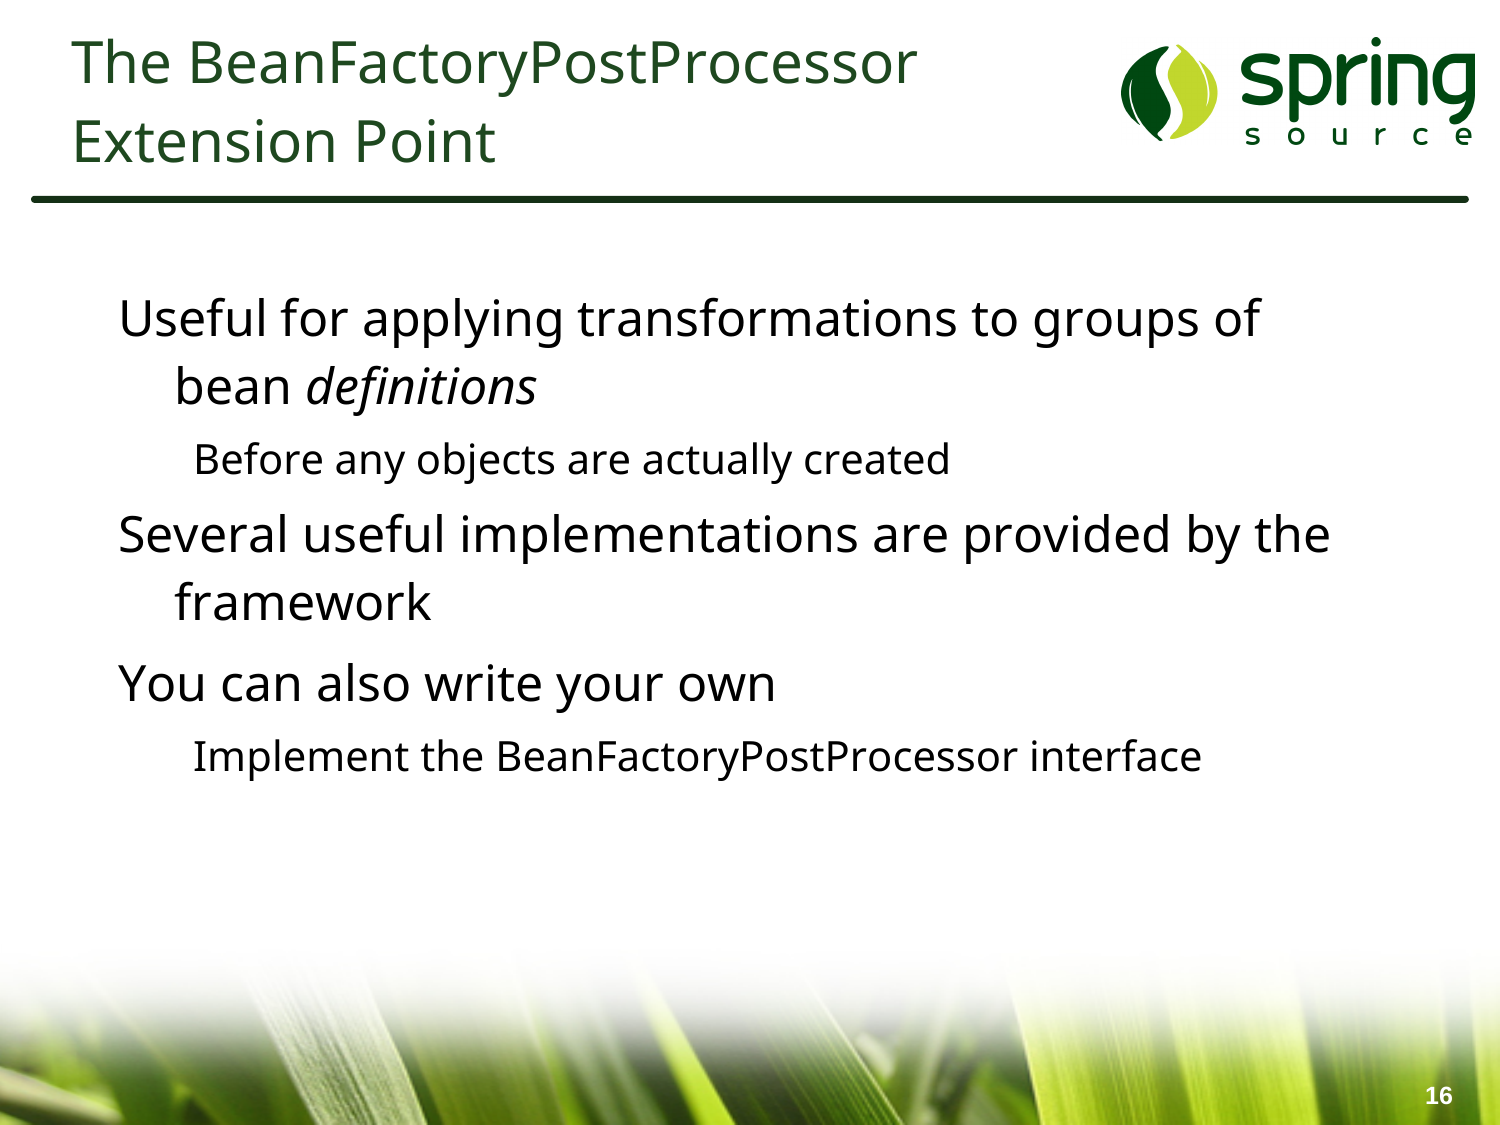

# The BeanFactoryPostProcessor Extension Point
Useful for applying transformations to groups of bean definitions
Before any objects are actually created
Several useful implementations are provided by the framework
You can also write your own
Implement the BeanFactoryPostProcessor interface